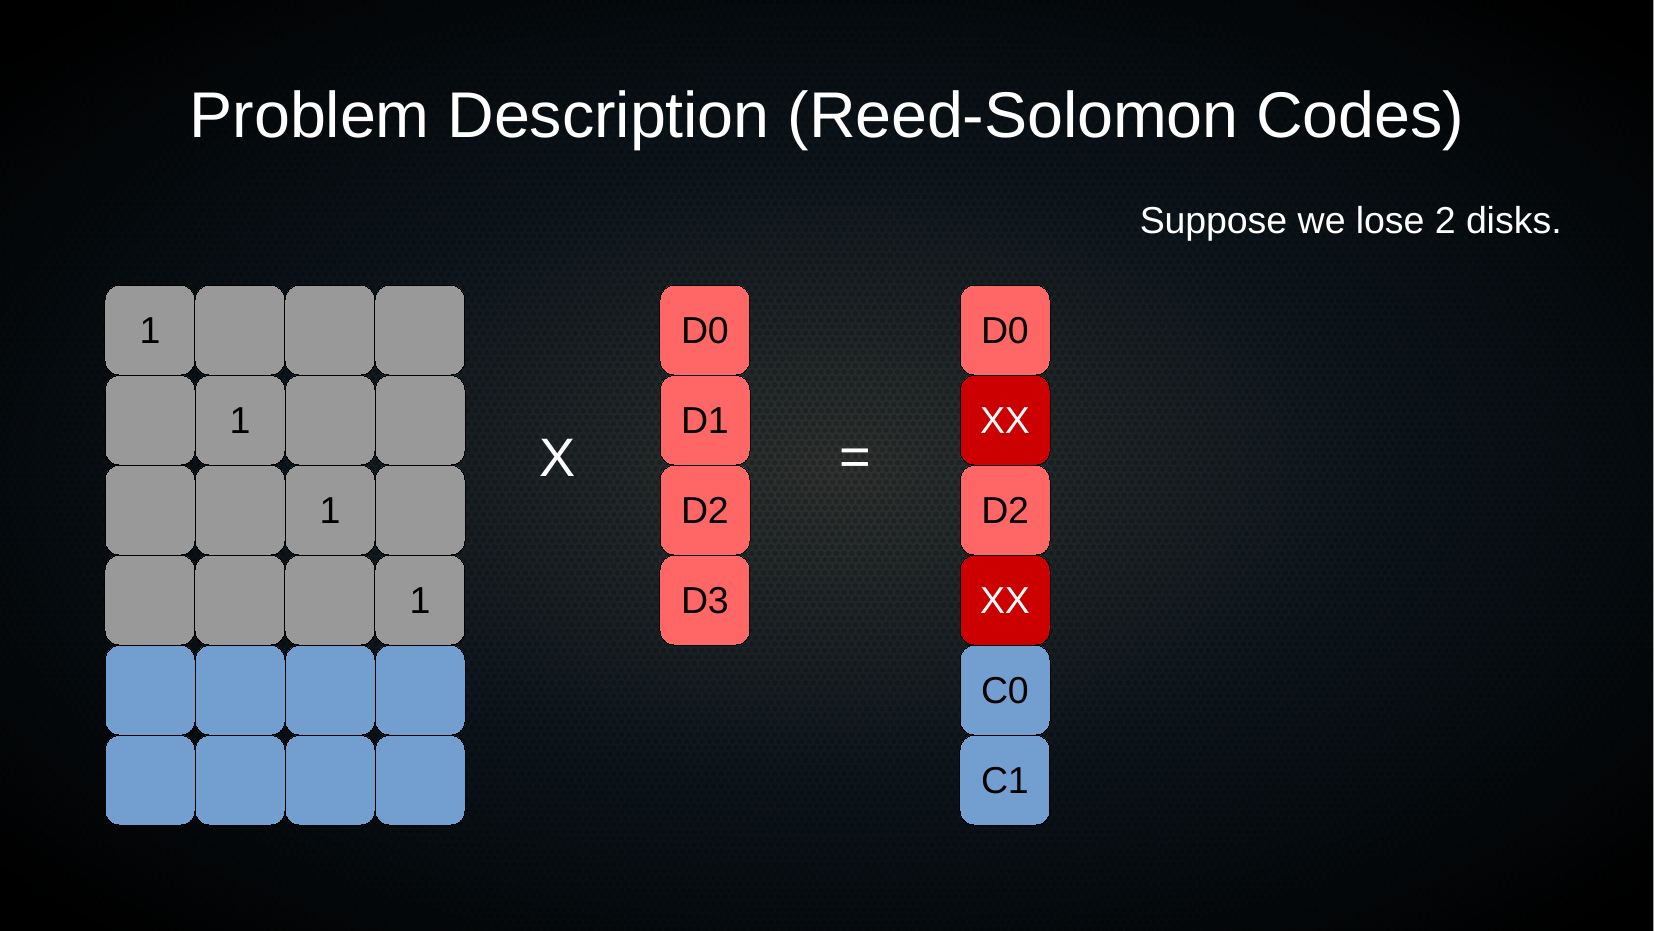

# Problem Description (Reed-Solomon Codes)
Suppose we lose 2 disks.
1
D0
D0
1
D1
XX
=
X
1
D2
D2
1
D3
XX
C0
C1